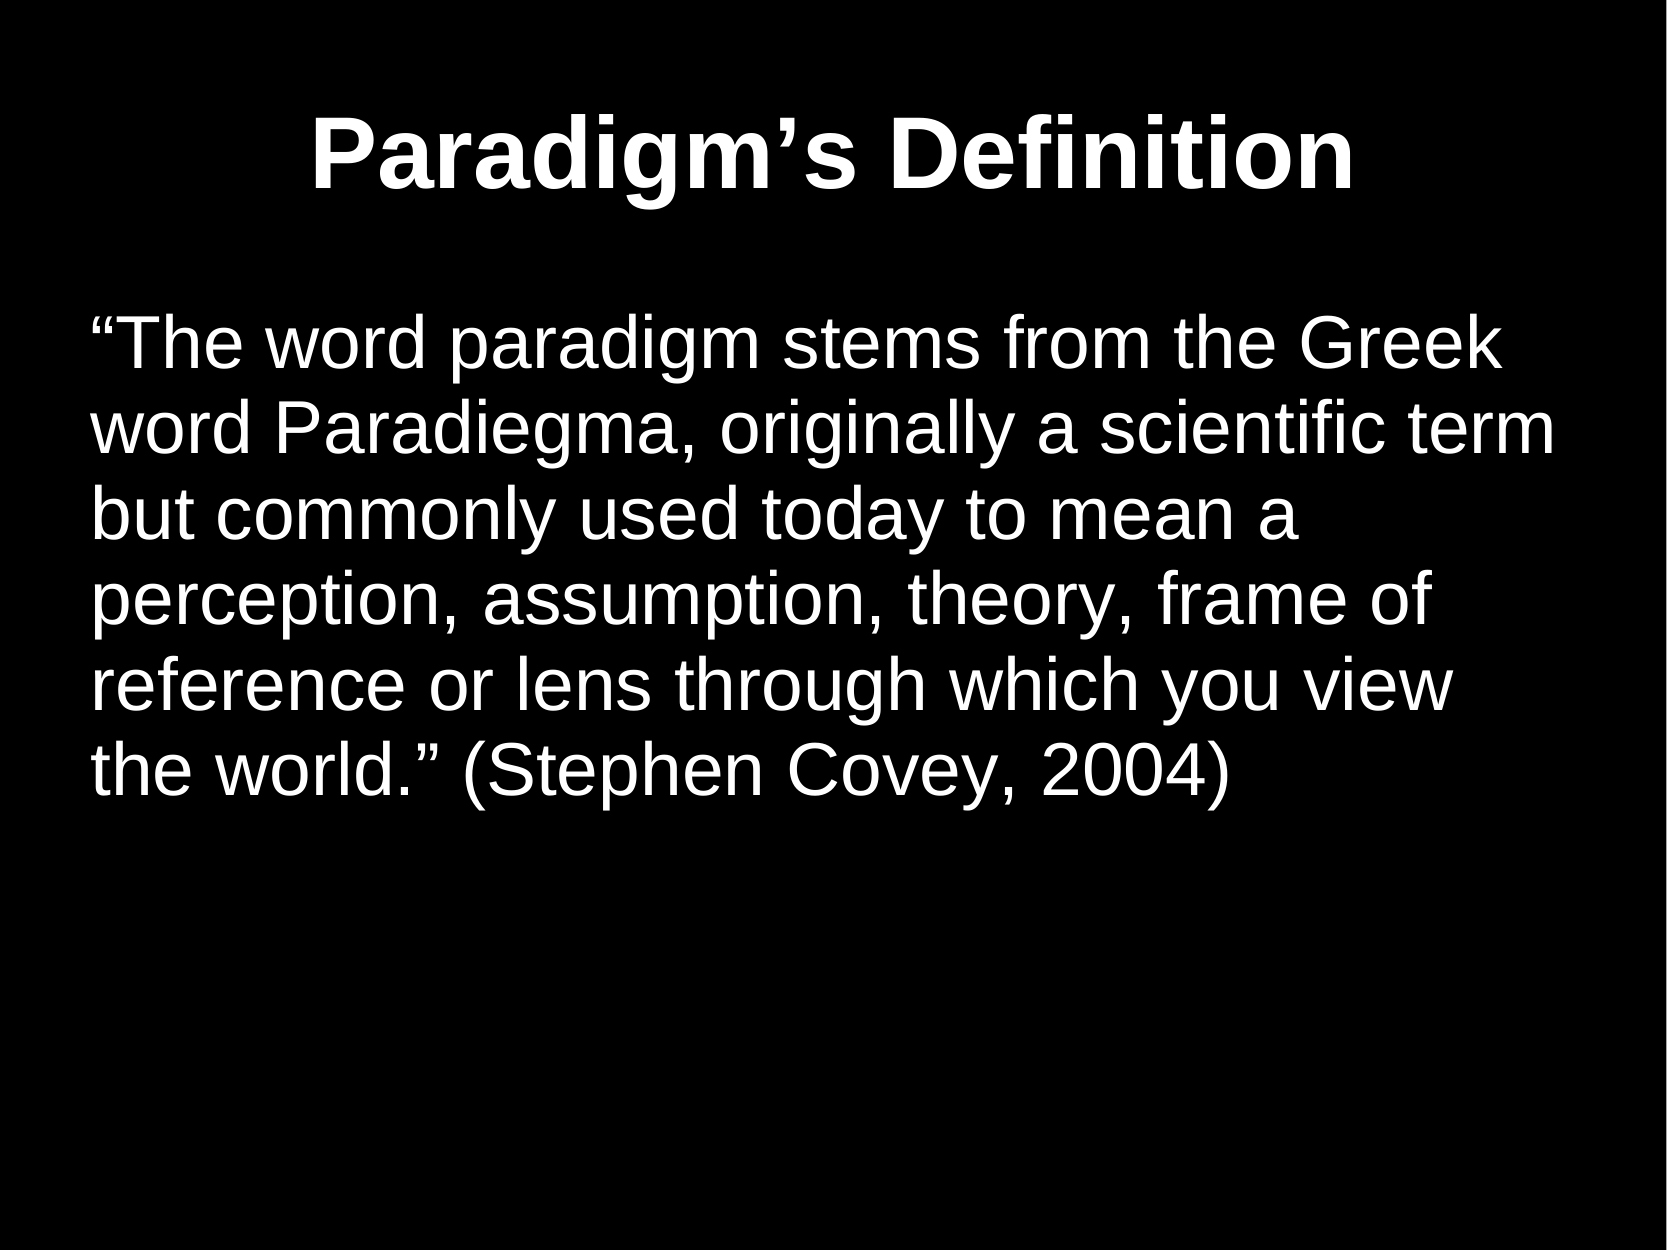

Paradigm’s Definition
“The word paradigm stems from the Greek word Paradiegma, originally a scientific term but commonly used today to mean a perception, assumption, theory, frame of reference or lens through which you view the world.” (Stephen Covey, 2004)